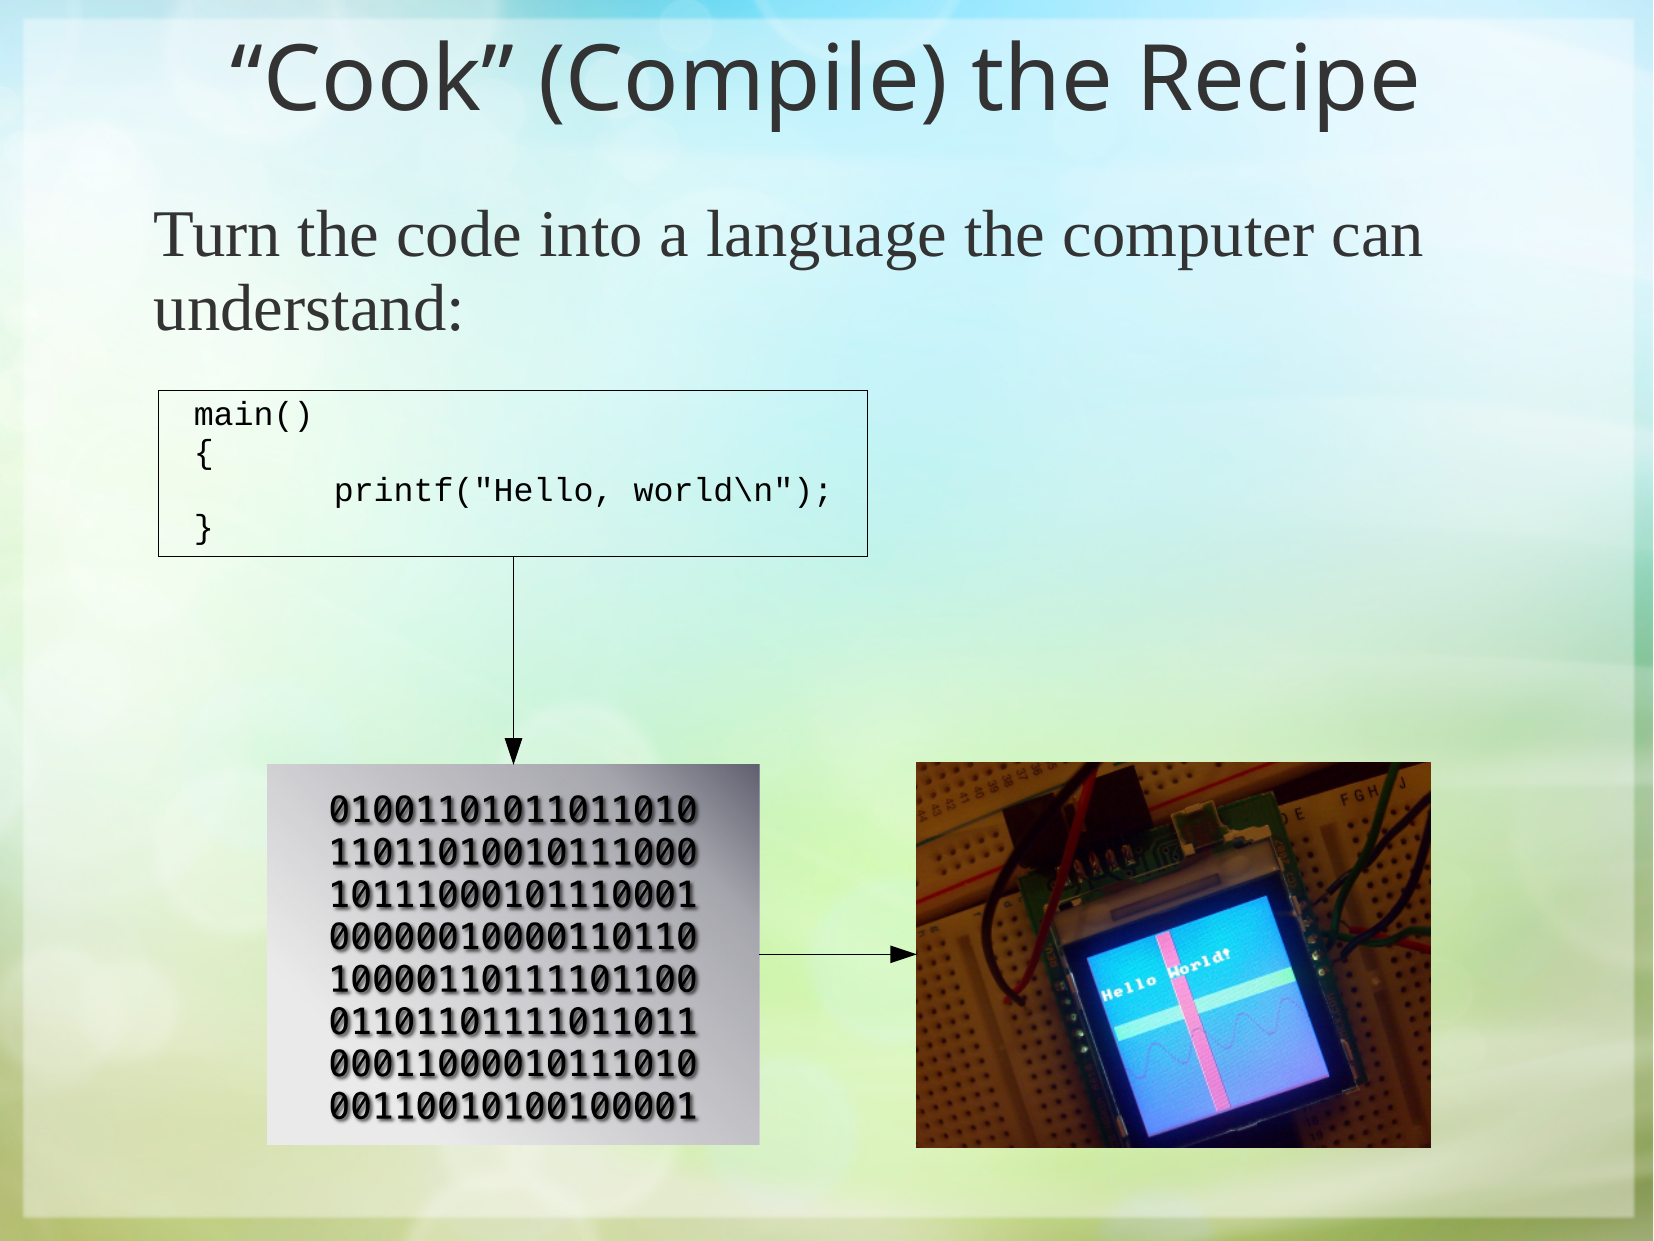

# “Cook” (Compile) the Recipe
Turn the code into a language the computer can understand:
 main()
 {
 printf("Hello, world\n");
 }